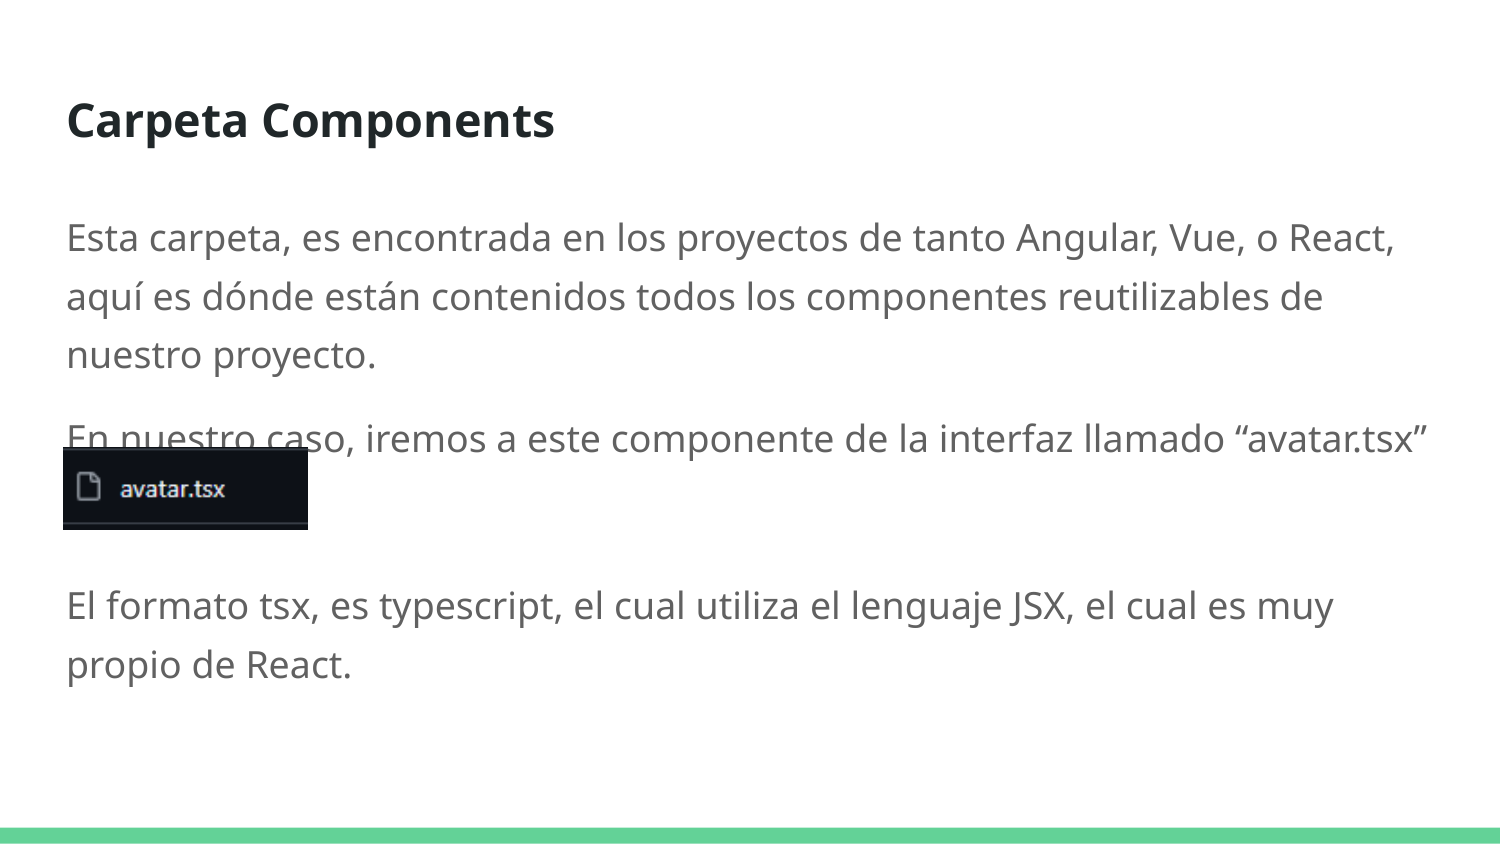

# Carpeta Components
Esta carpeta, es encontrada en los proyectos de tanto Angular, Vue, o React, aquí es dónde están contenidos todos los componentes reutilizables de nuestro proyecto.
En nuestro caso, iremos a este componente de la interfaz llamado “avatar.tsx”
El formato tsx, es typescript, el cual utiliza el lenguaje JSX, el cual es muy propio de React.